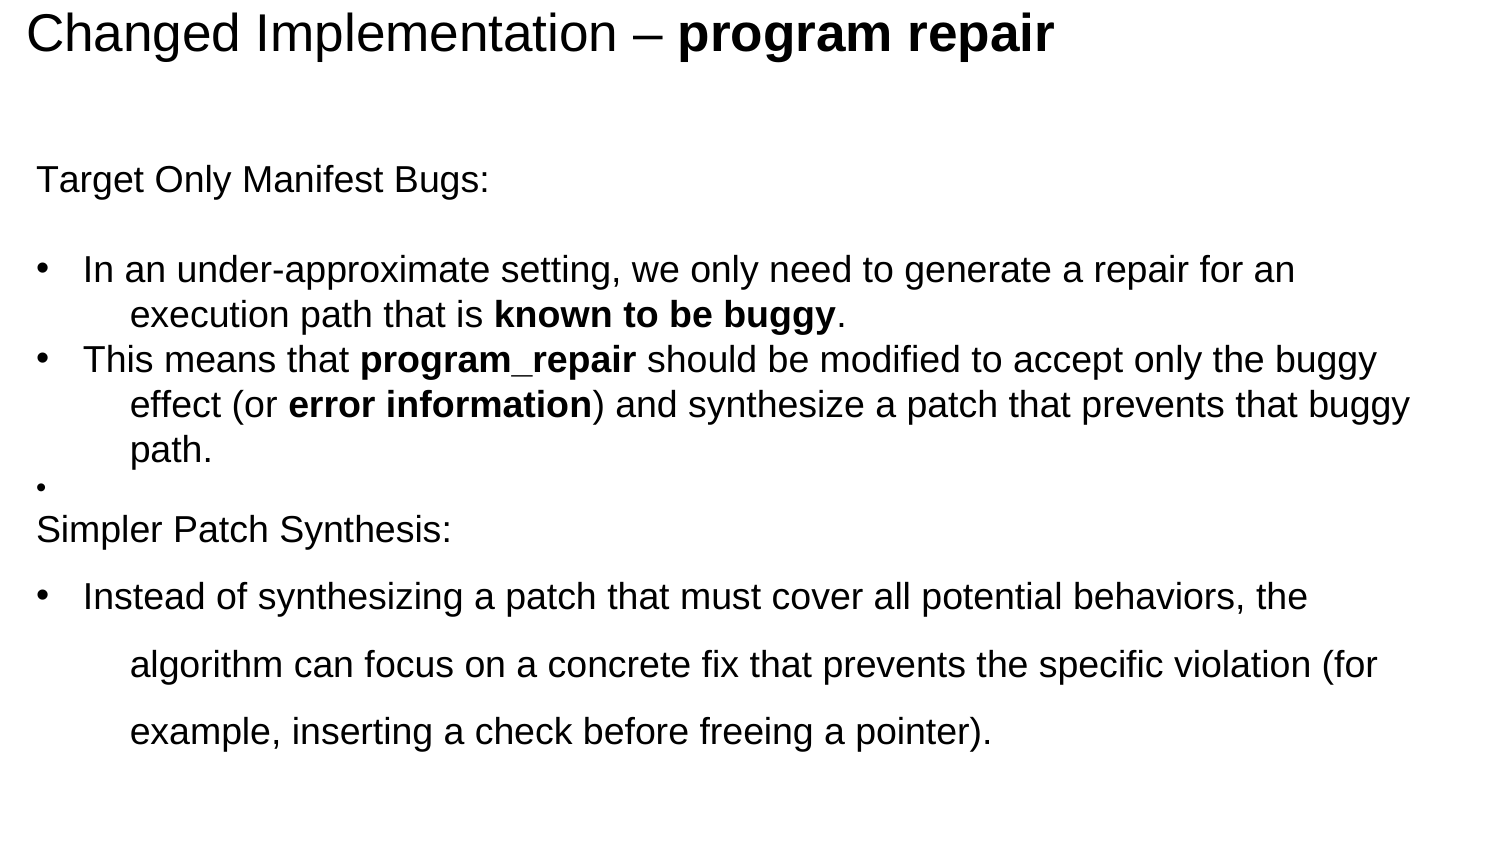

# Changed Implementation – program repair
Target Only Manifest Bugs:
In an under-approximate setting, we only need to generate a repair for an execution path that is known to be buggy.
This means that program_repair should be modified to accept only the buggy effect (or error information) and synthesize a patch that prevents that buggy path.
Simpler Patch Synthesis:
Instead of synthesizing a patch that must cover all potential behaviors, the algorithm can focus on a concrete fix that prevents the specific violation (for example, inserting a check before freeing a pointer).